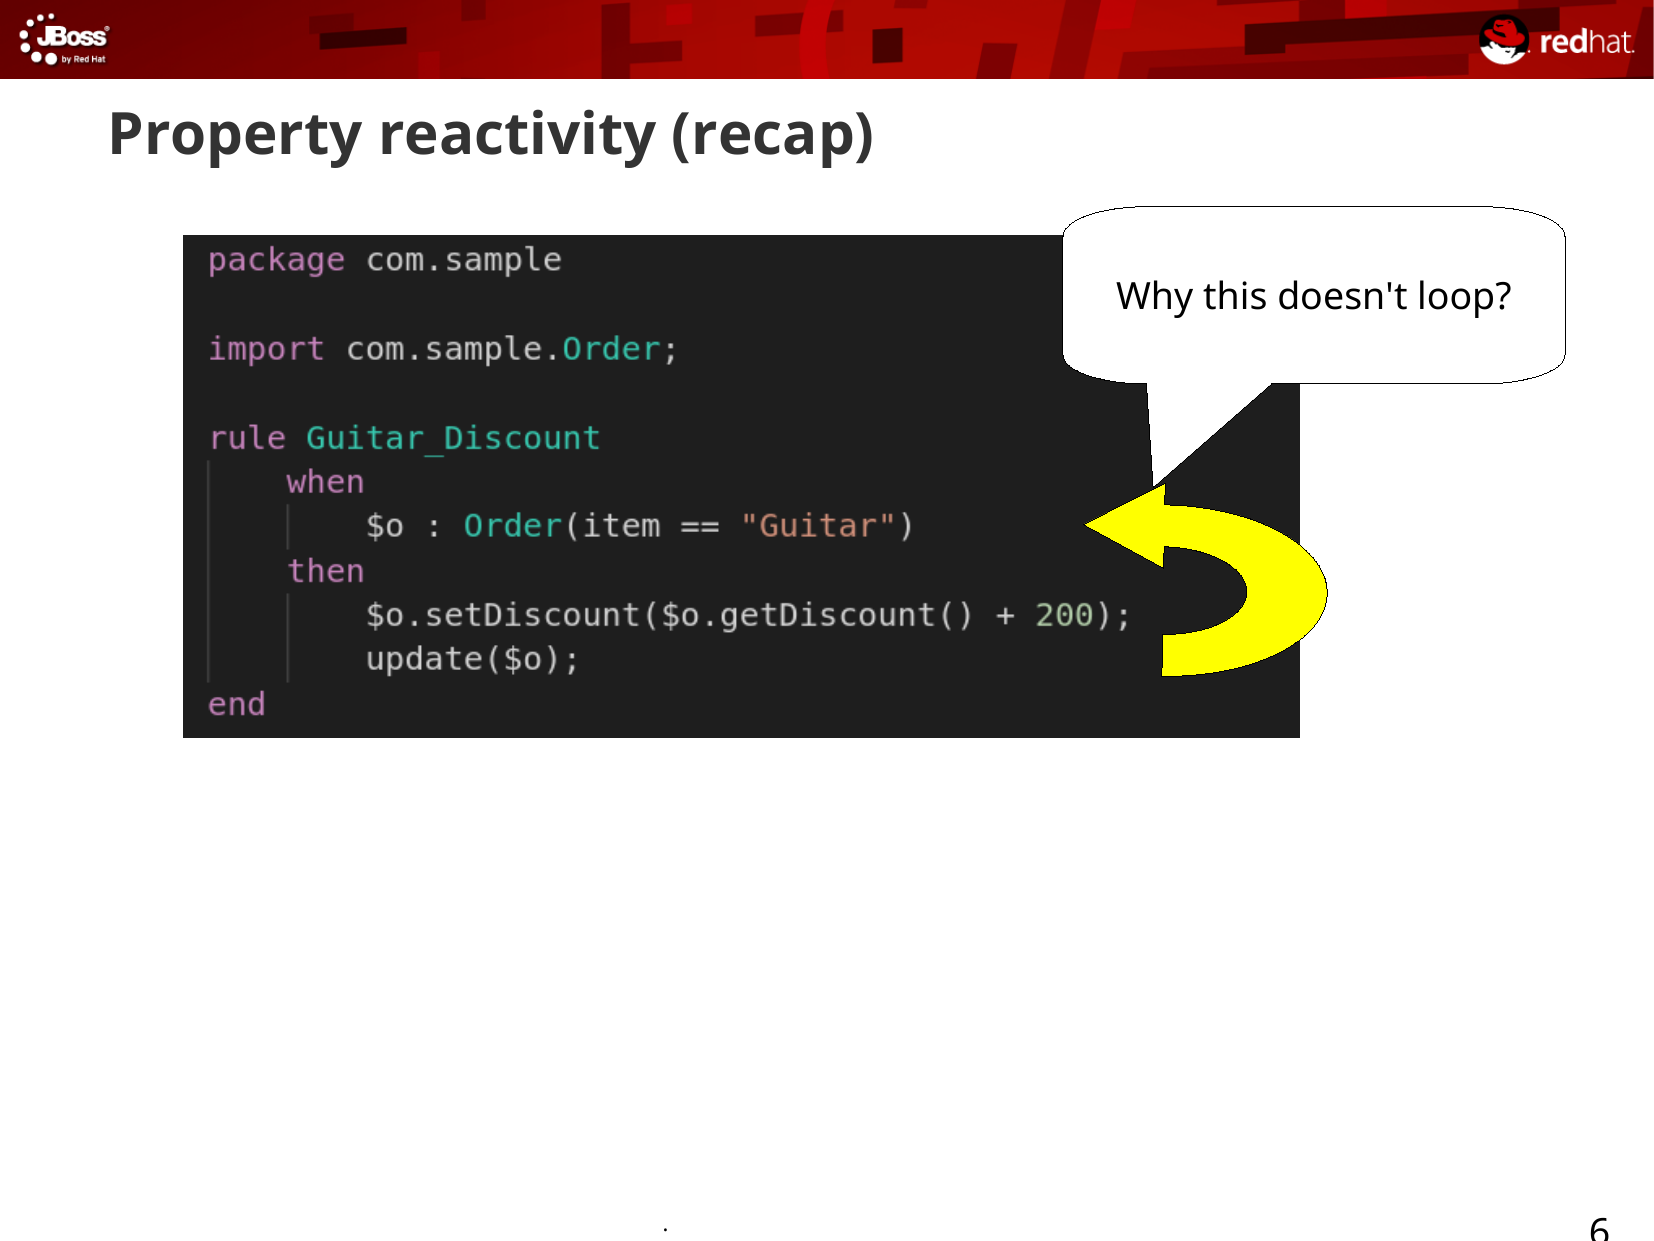

# Property reactivity (recap)
Why this doesn't loop?